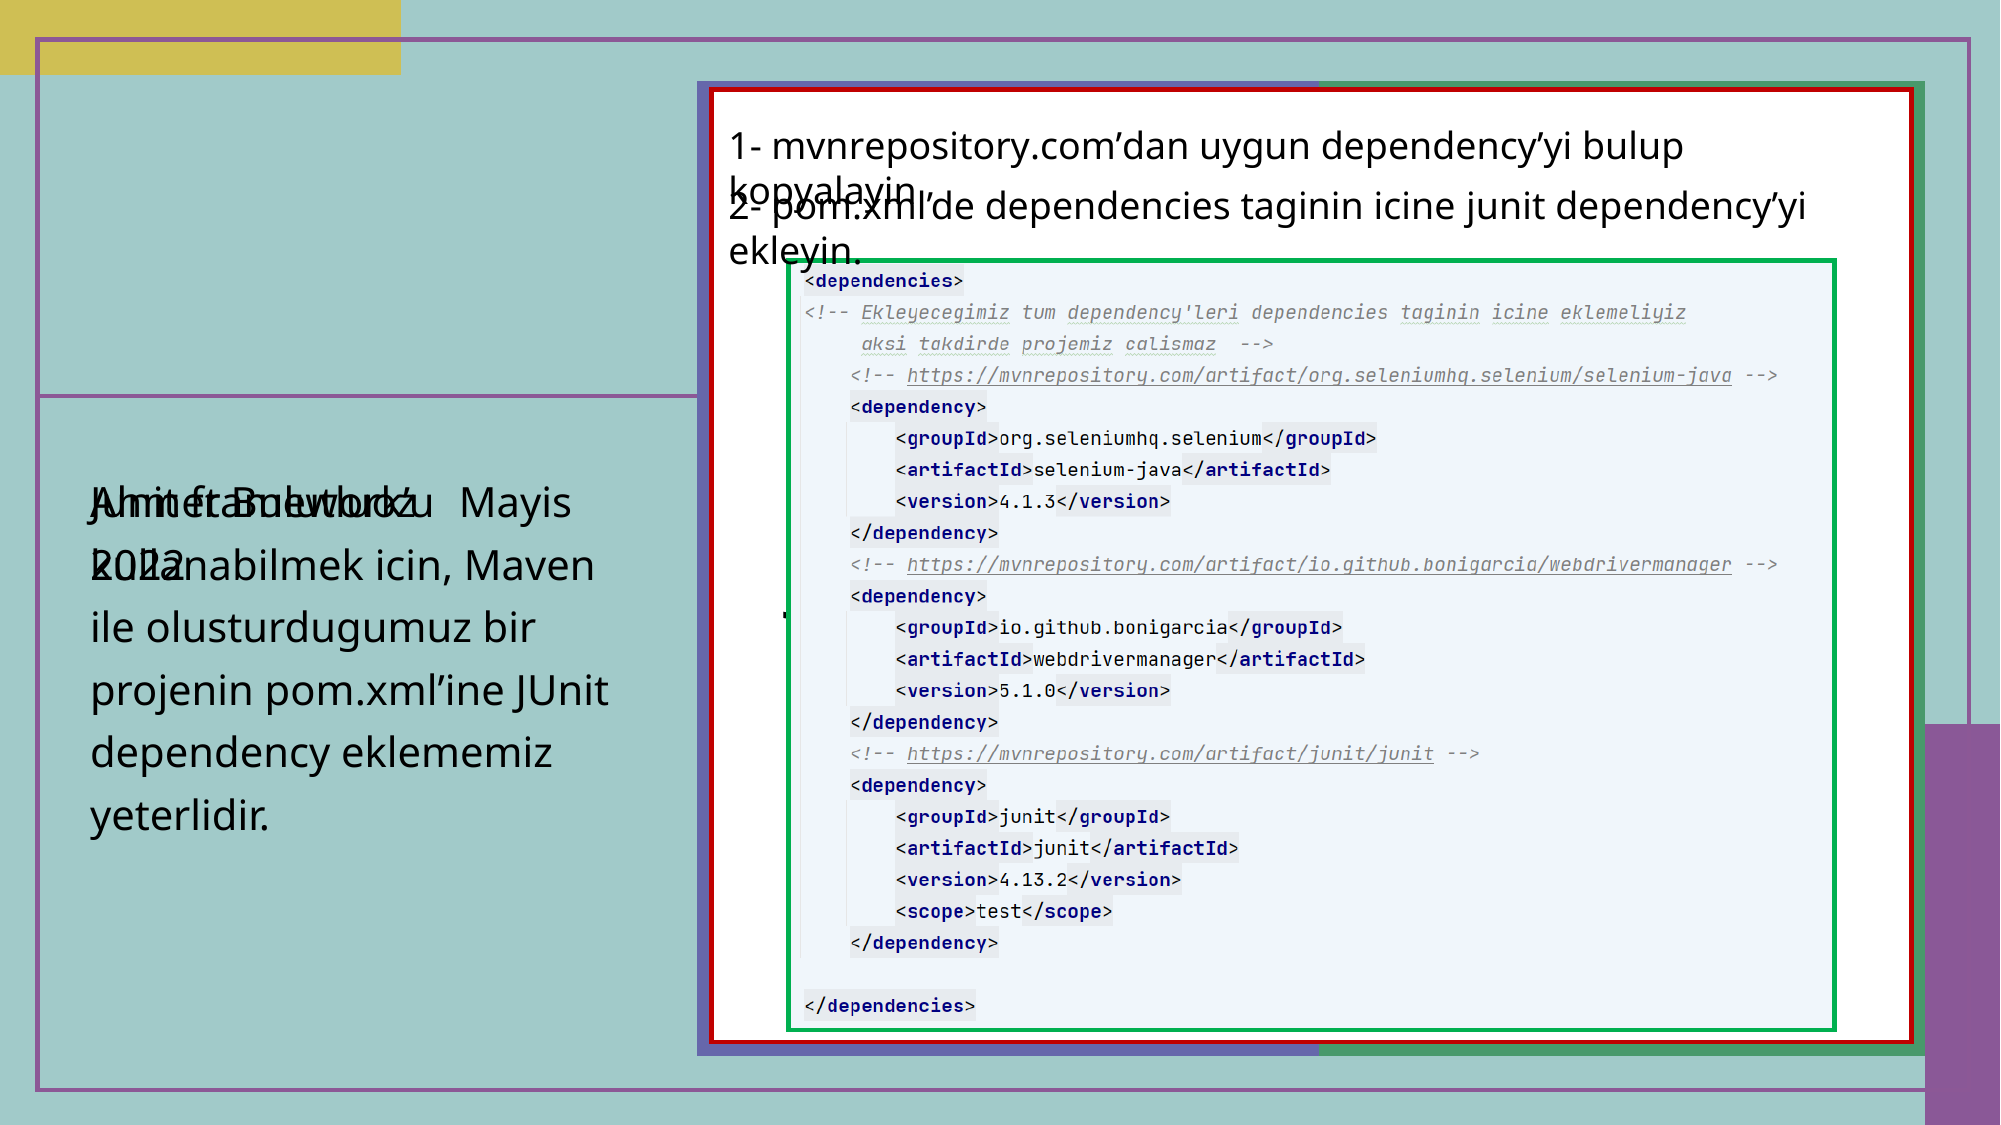

1- mvnrepository.com’dan uygun dependency’yi bulup kopyalayin
Junit dependency Ekleme?
2- pom.xml’de dependencies taginin icine junit dependency’yi ekleyin.
# Junit framework’u kullanabilmek icin, Maven ile olusturdugumuz bir projenin pom.xml’ine JUnit dependency eklememiz yeterlidir.
Ahmet Bulutluoz Mayis 2022